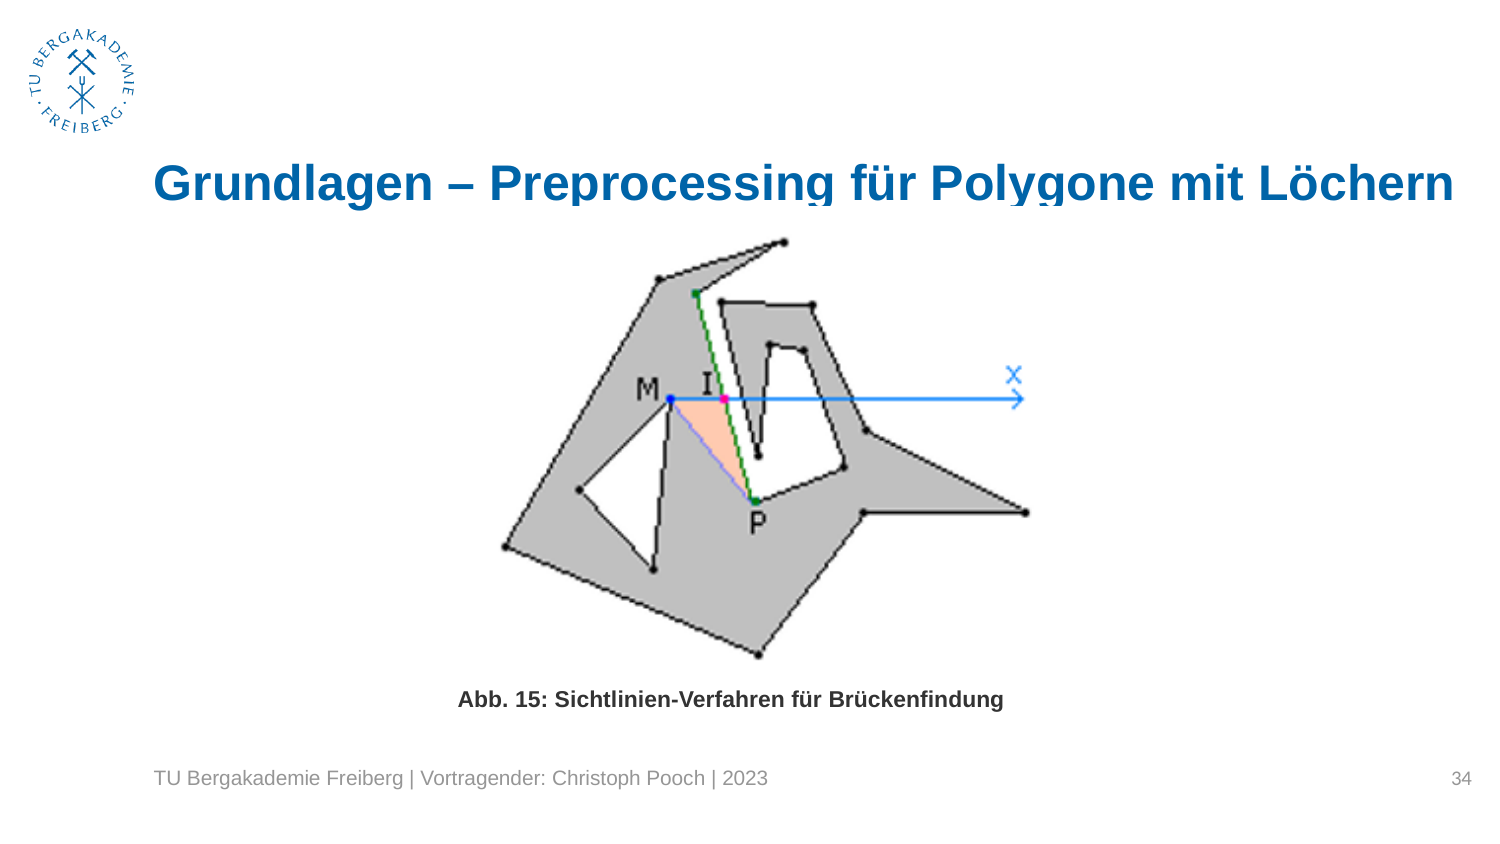

# Grundlagen – Preprocessing für Polygone mit Löchern
Abb. 15: Sichtlinien-Verfahren für Brückenfindung
TU Bergakademie Freiberg | Vortragender: Christoph Pooch | 2023